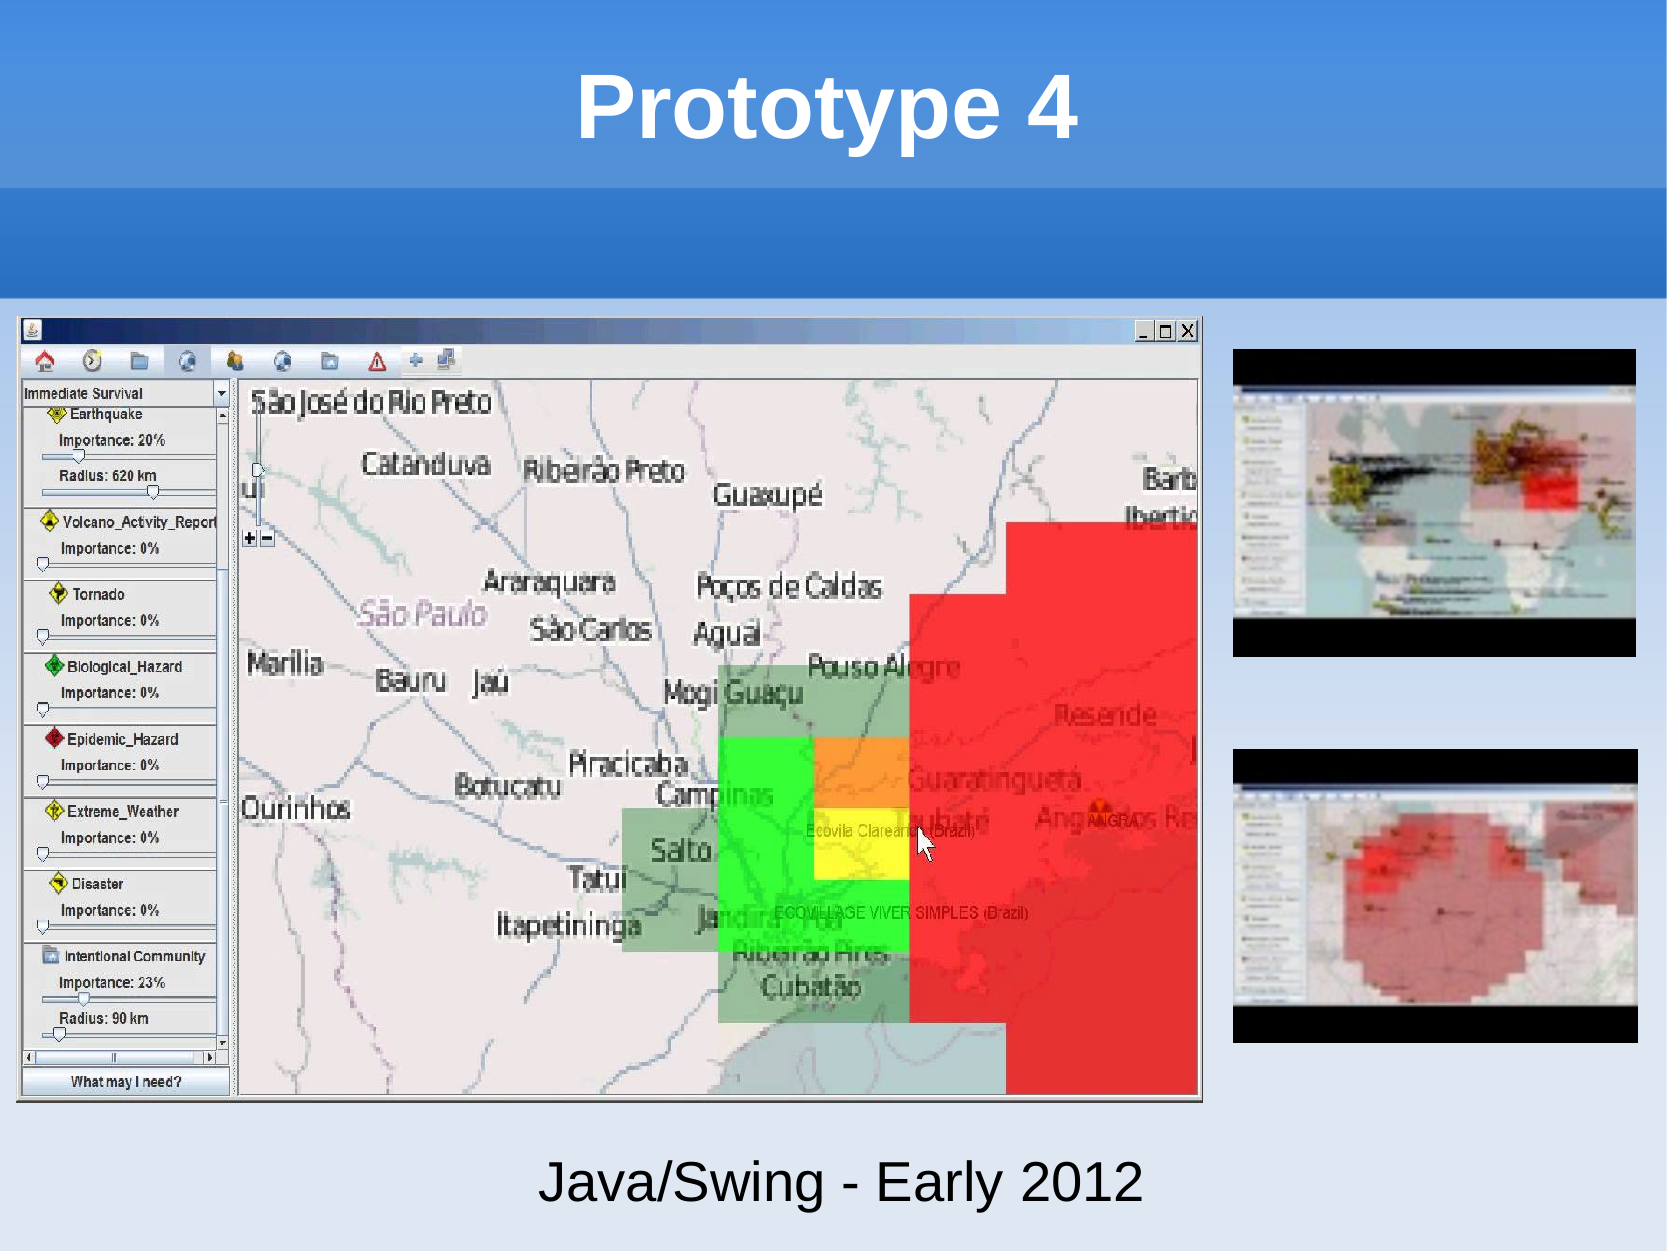

# Prototype 4
Java/Swing - Early 2012